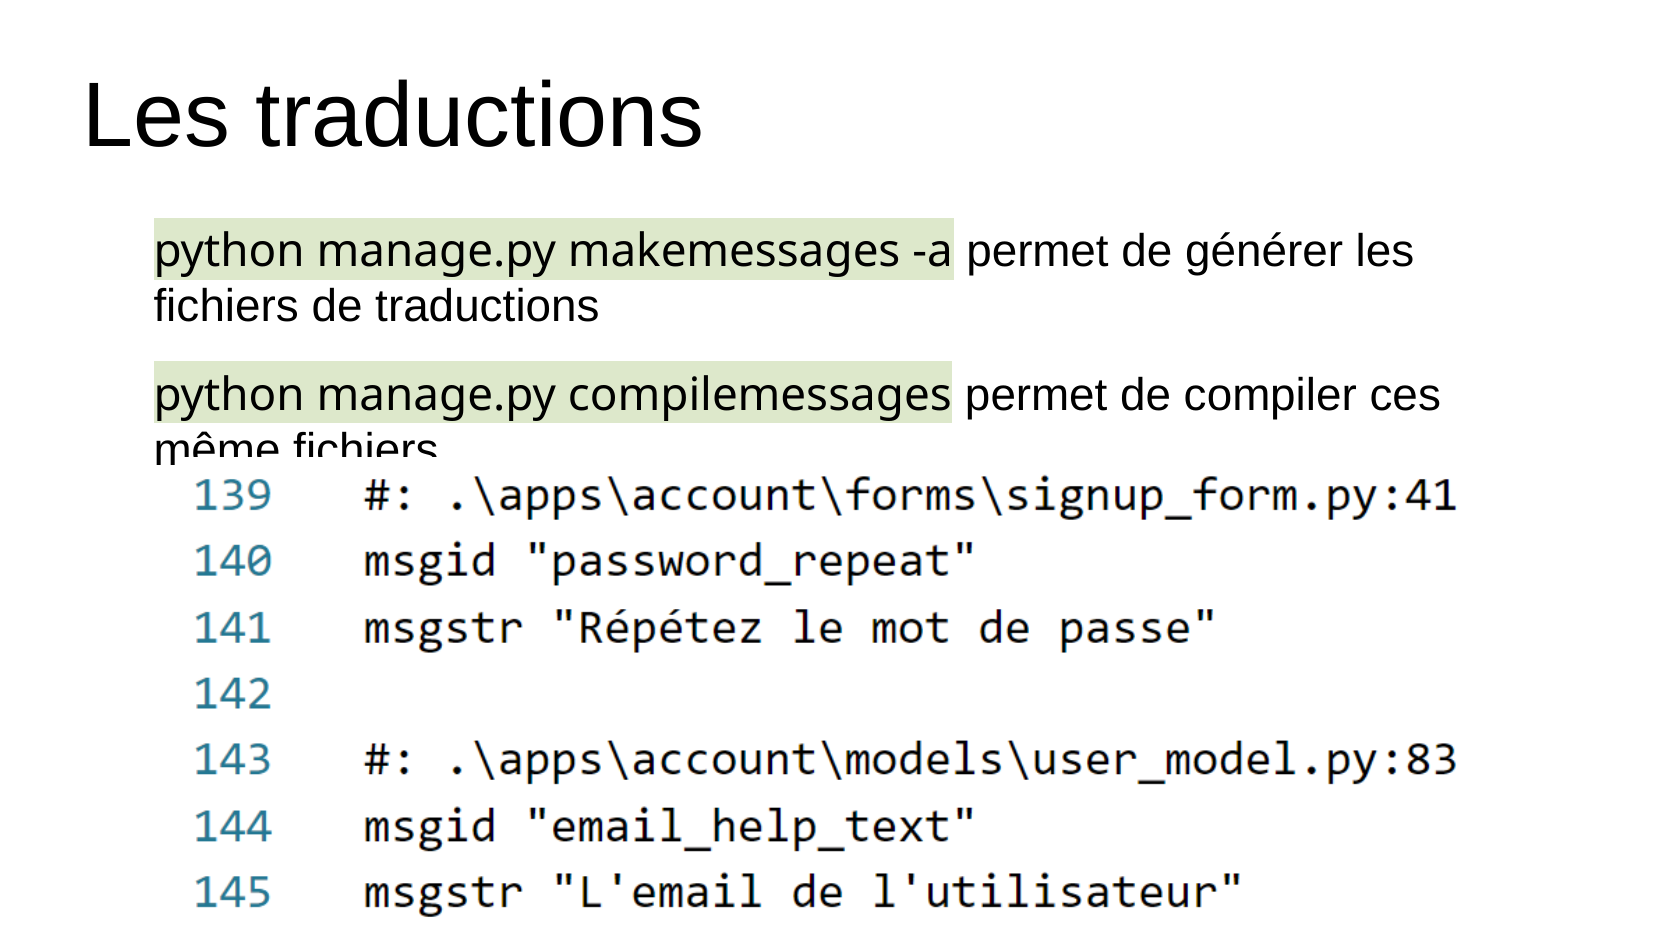

# Les traductions
python manage.py makemessages -a permet de générer les fichiers de traductions
python manage.py compilemessages permet de compiler ces même fichiers